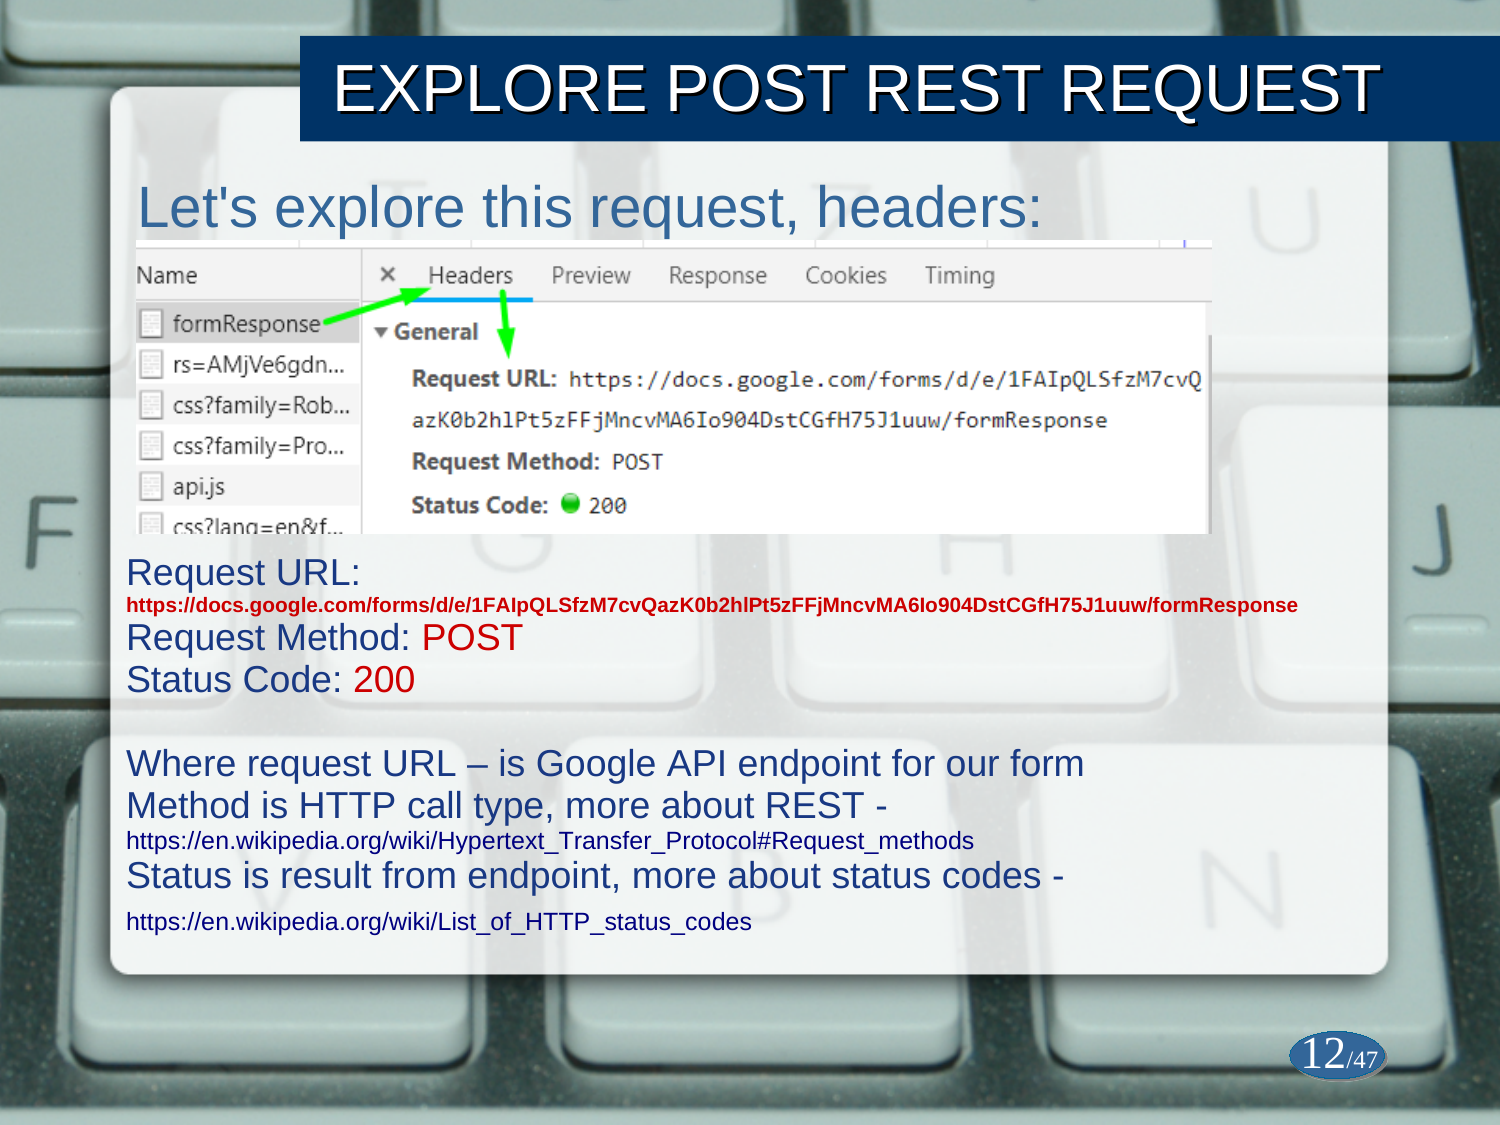

# EXPLORE POST REST REQUEST
Let's explore this request, headers:
Request URL: https://docs.google.com/forms/d/e/1FAIpQLSfzM7cvQazK0b2hlPt5zFFjMncvMA6Io904DstCGfH75J1uuw/formResponse
Request Method: POST
Status Code: 200
Where request URL – is Google API endpoint for our form
Method is HTTP call type, more about REST - https://en.wikipedia.org/wiki/Hypertext_Transfer_Protocol#Request_methods
Status is result from endpoint, more about status codes - https://en.wikipedia.org/wiki/List_of_HTTP_status_codes
12